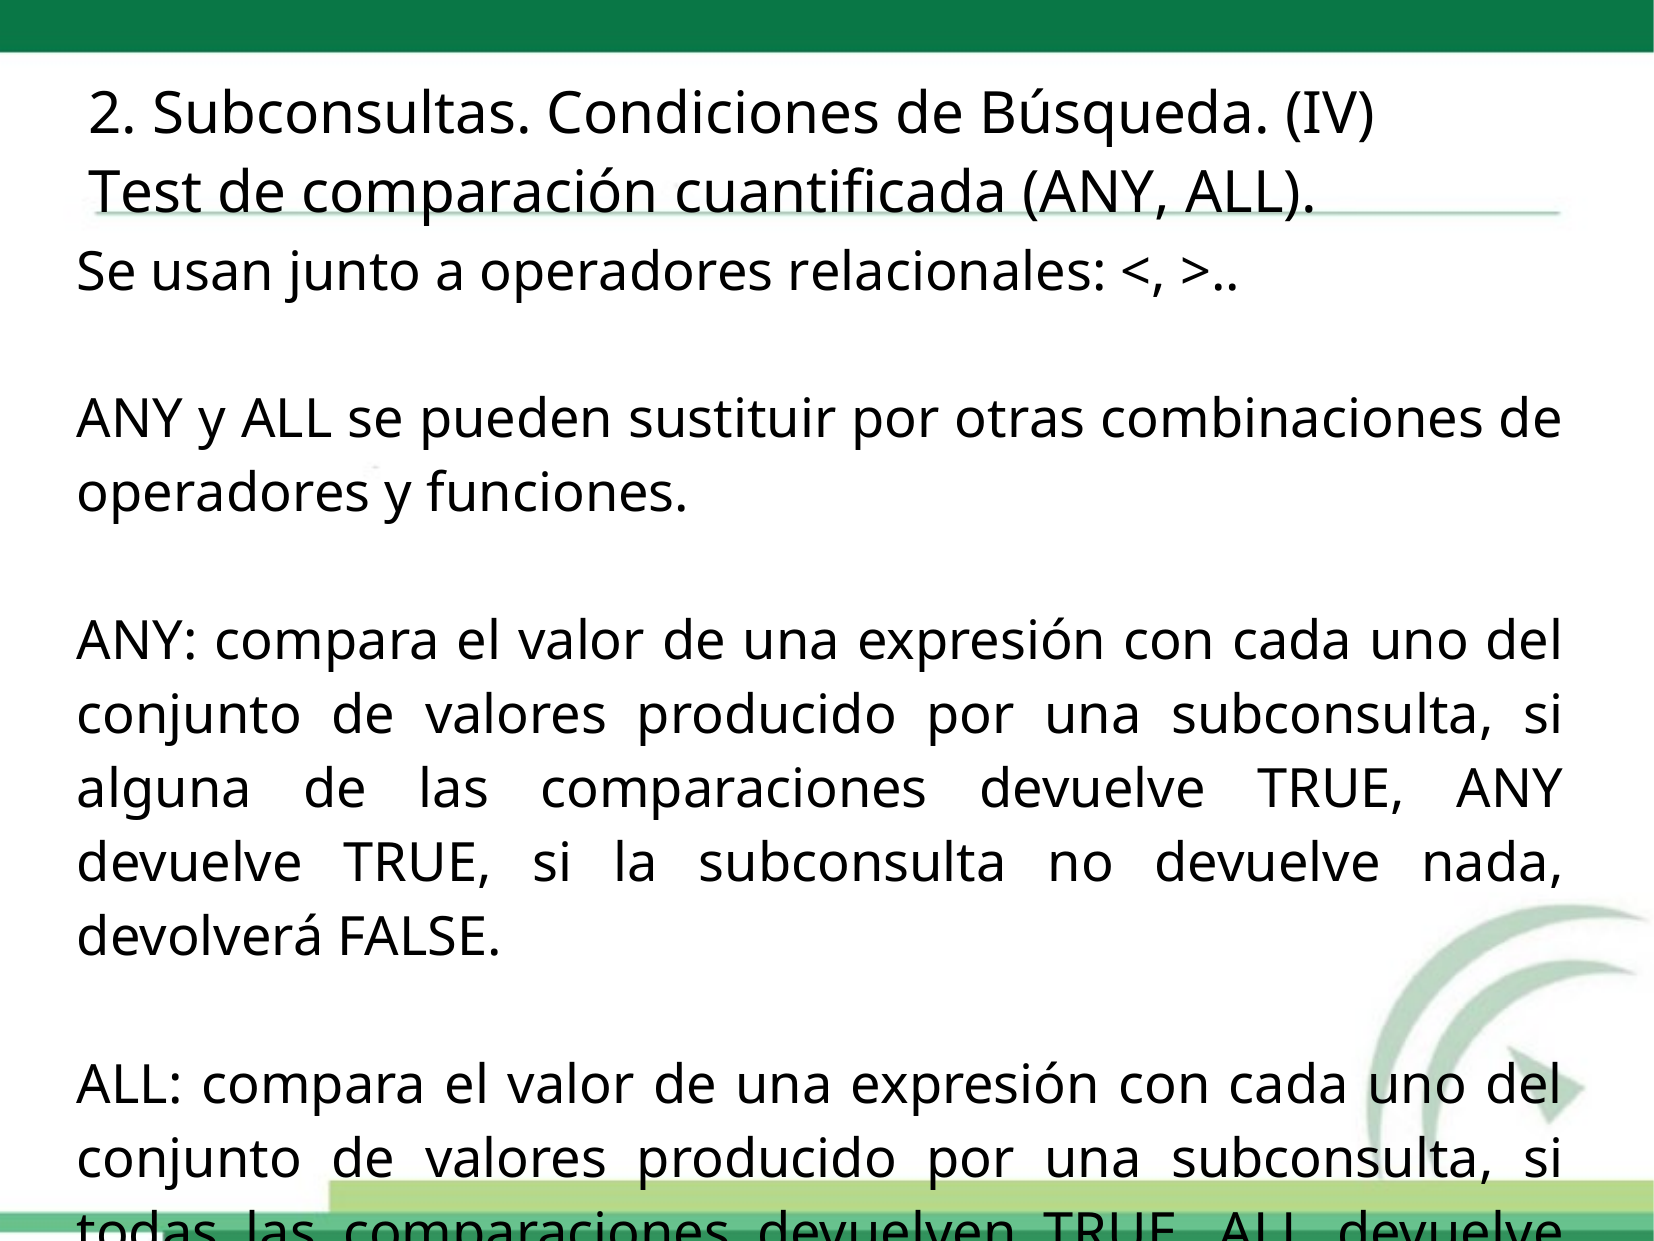

# 2. Subconsultas. Condiciones de Búsqueda. (IV) Test de comparación cuantificada (ANY, ALL).
Se usan junto a operadores relacionales: <, >..
ANY y ALL se pueden sustituir por otras combinaciones de operadores y funciones.
ANY: compara el valor de una expresión con cada uno del conjunto de valores producido por una subconsulta, si alguna de las comparaciones devuelve TRUE, ANY devuelve TRUE, si la subconsulta no devuelve nada, devolverá FALSE.
ALL: compara el valor de una expresión con cada uno del conjunto de valores producido por una subconsulta, si todas las comparaciones devuelven TRUE, ALL devuelve TRUE, en caso contrario, devolverá FALSE.